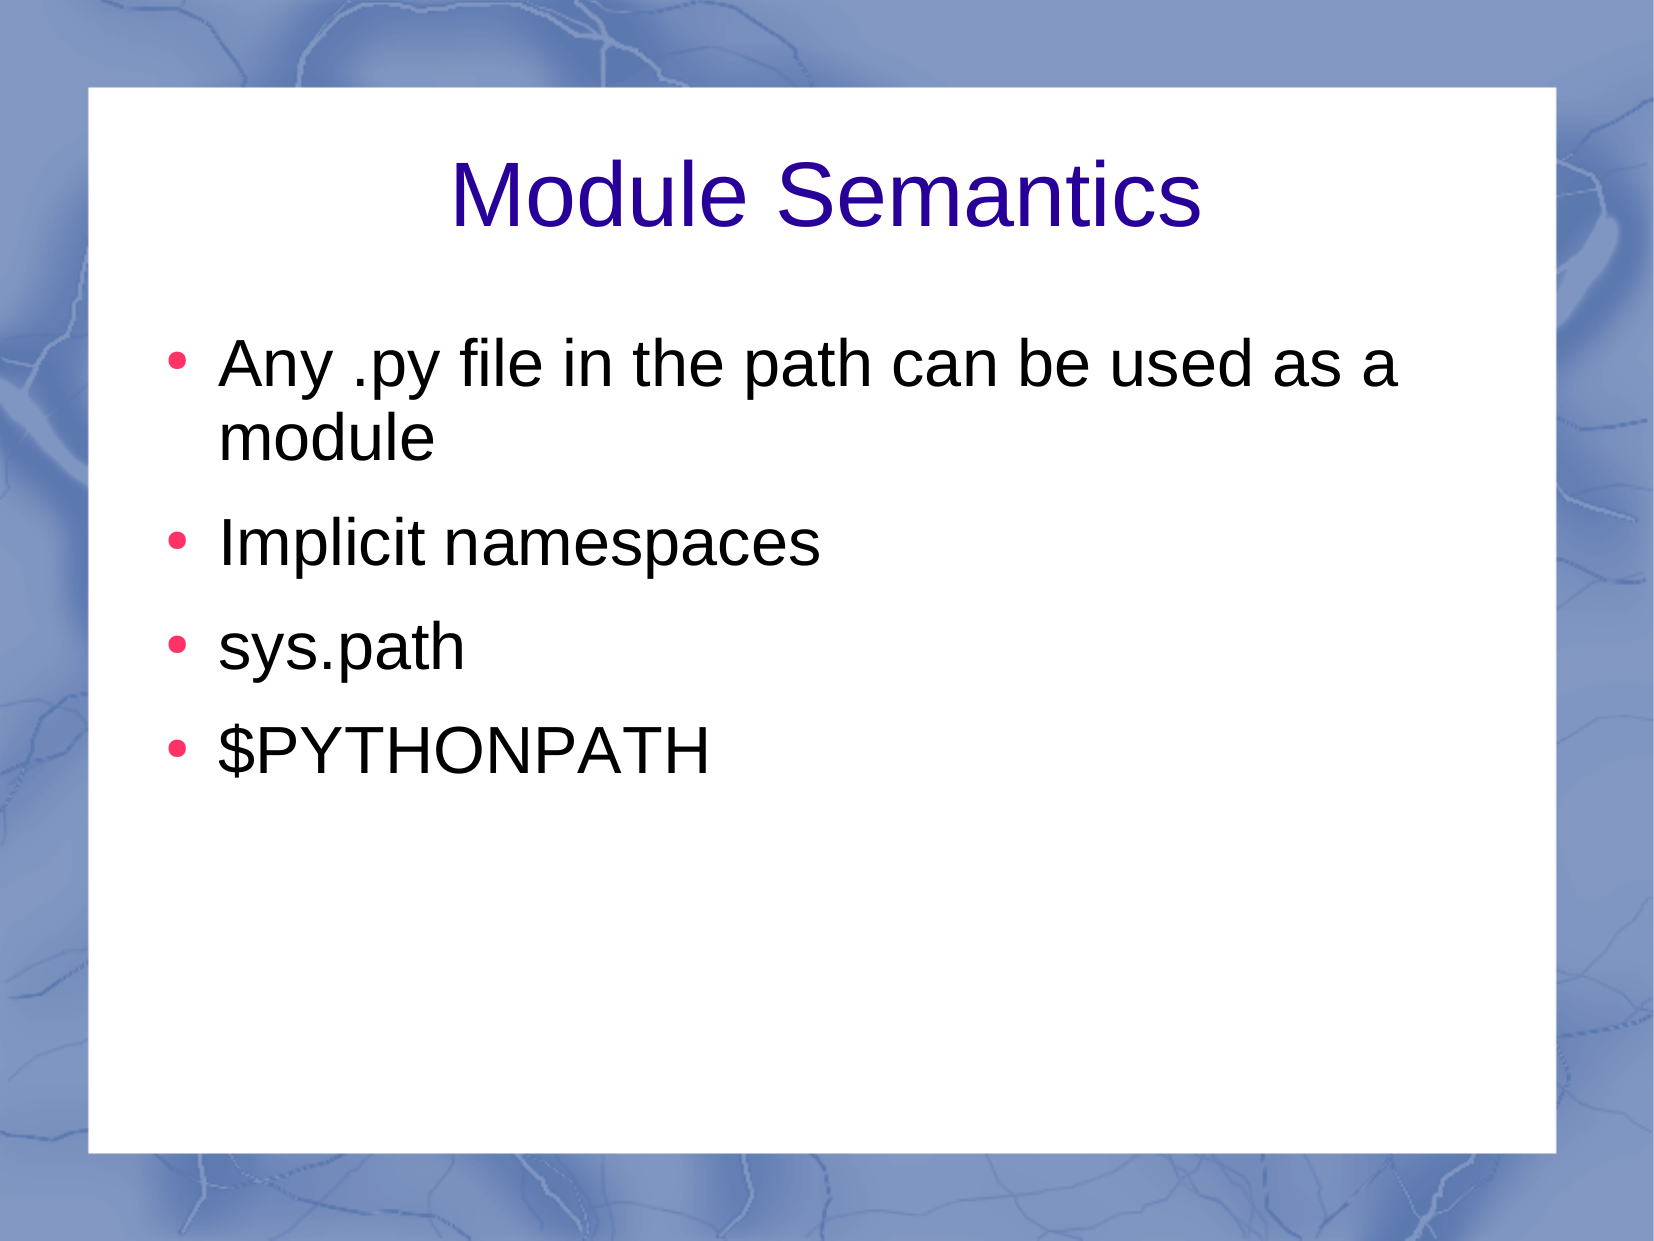

# Module Semantics
Any .py file in the path can be used as a module
Implicit namespaces
sys.path
$PYTHONPATH